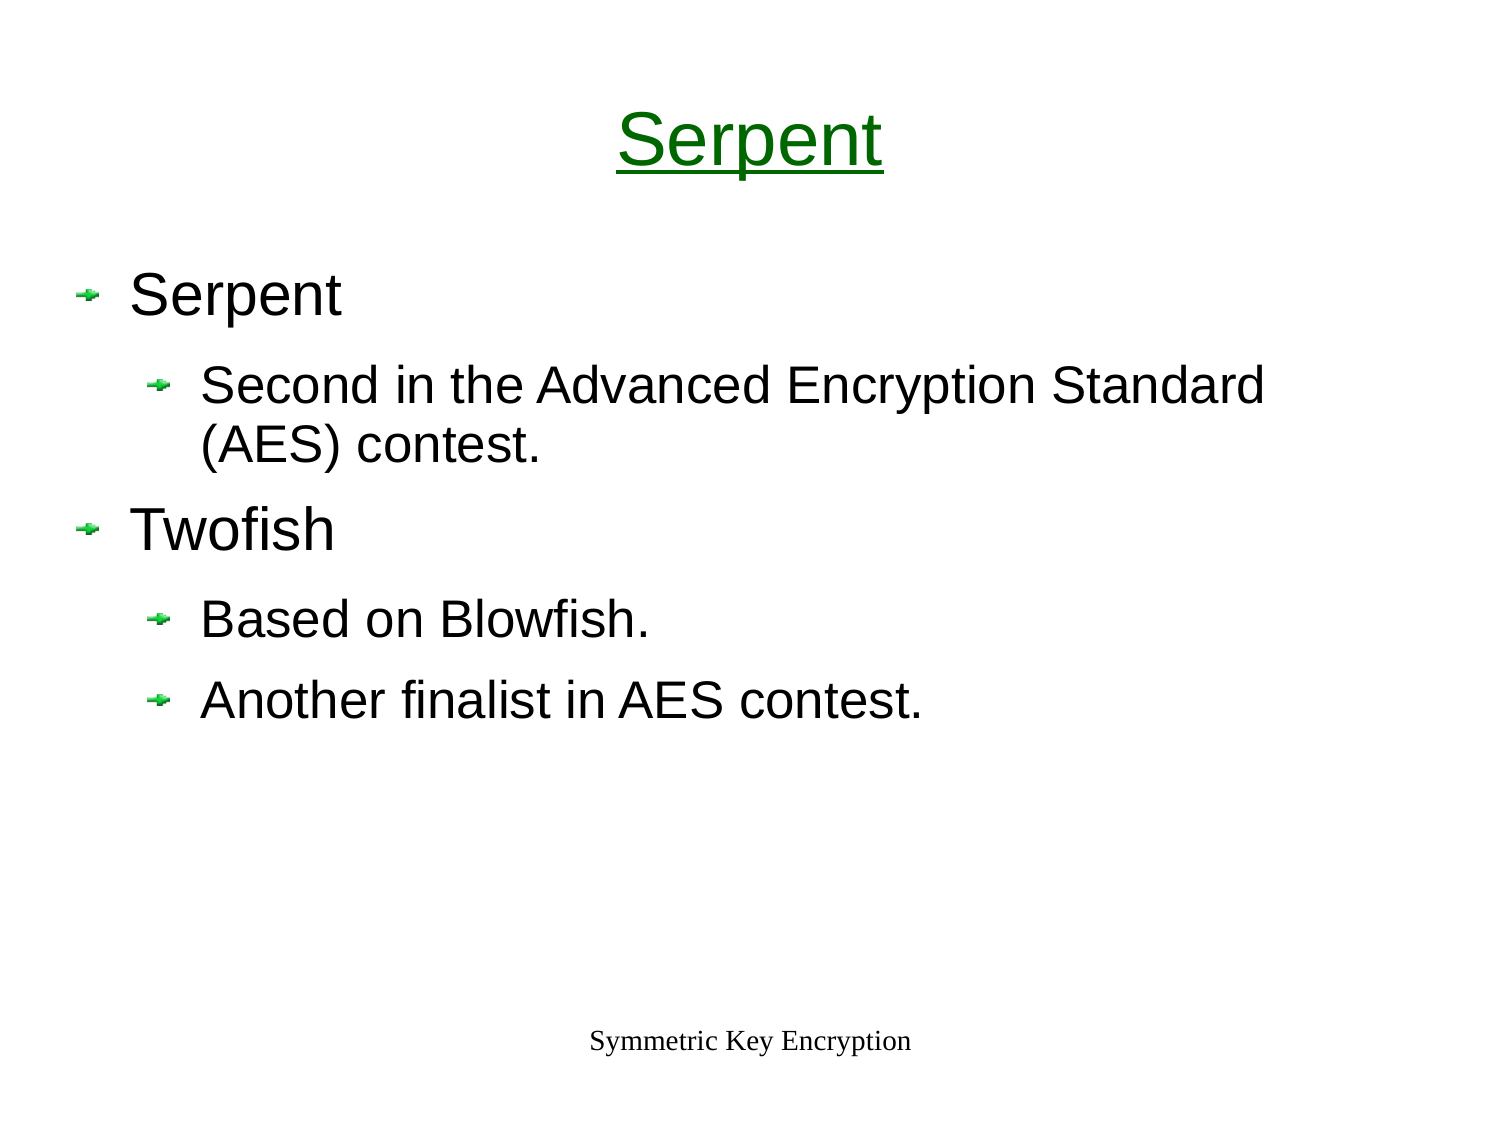

# Serpent
Serpent
Second in the Advanced Encryption Standard (AES) contest.
Twofish
Based on Blowfish.
Another finalist in AES contest.
Symmetric Key Encryption